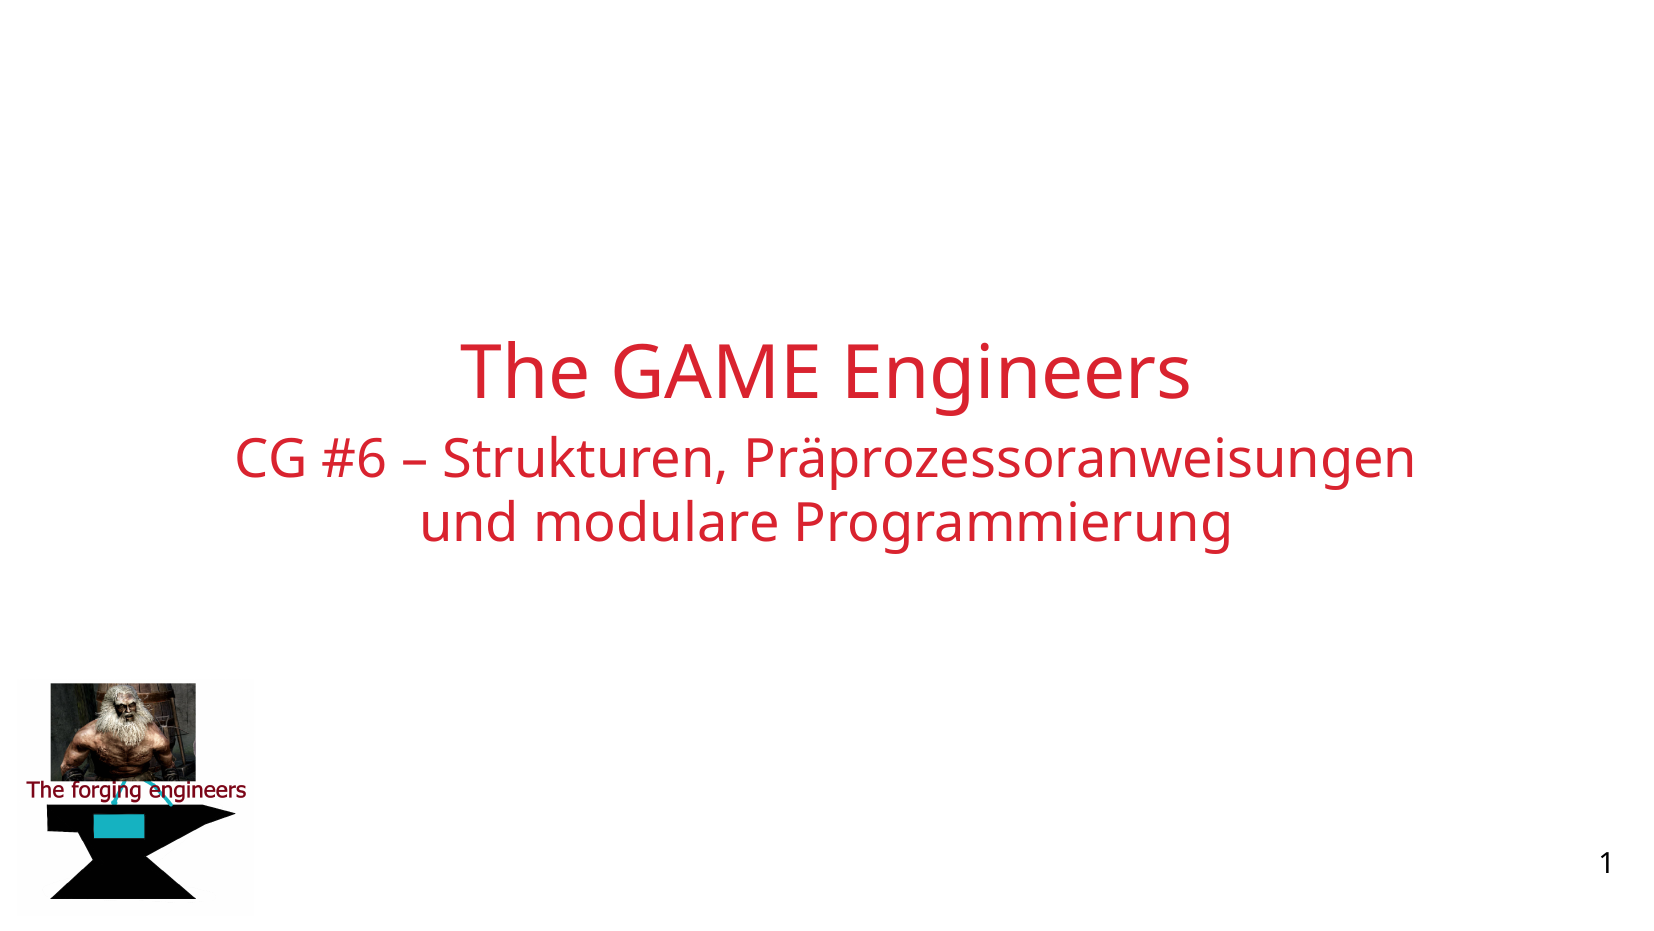

The GAME Engineers
CG #6 – Strukturen, Präprozessoranweisungen und modulare Programmierung